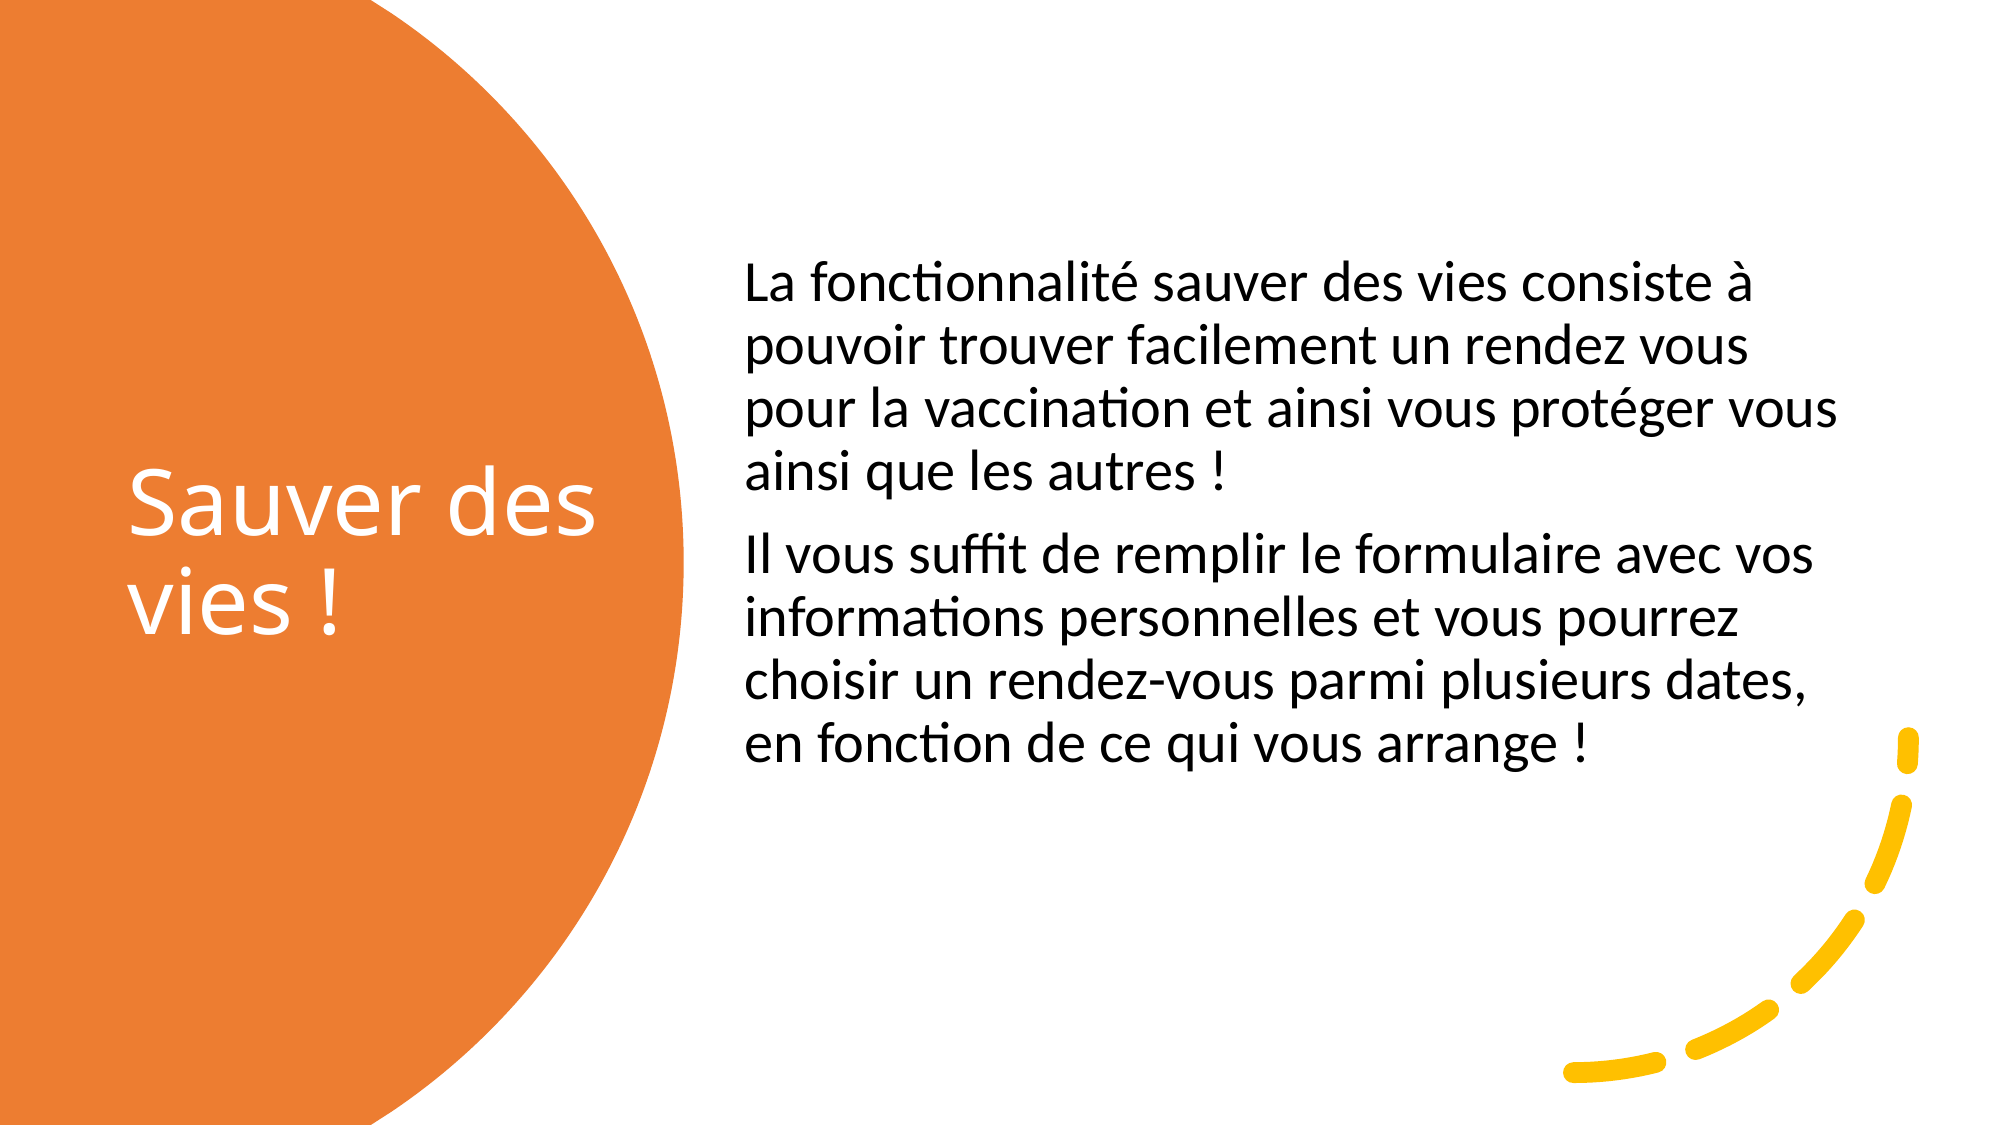

La fonctionnalité sauver des vies consiste à pouvoir trouver facilement un rendez vous pour la vaccination et ainsi vous protéger vous ainsi que les autres !
Il vous suffit de remplir le formulaire avec vos informations personnelles et vous pourrez choisir un rendez-vous parmi plusieurs dates, en fonction de ce qui vous arrange !
# Sauver des vies !